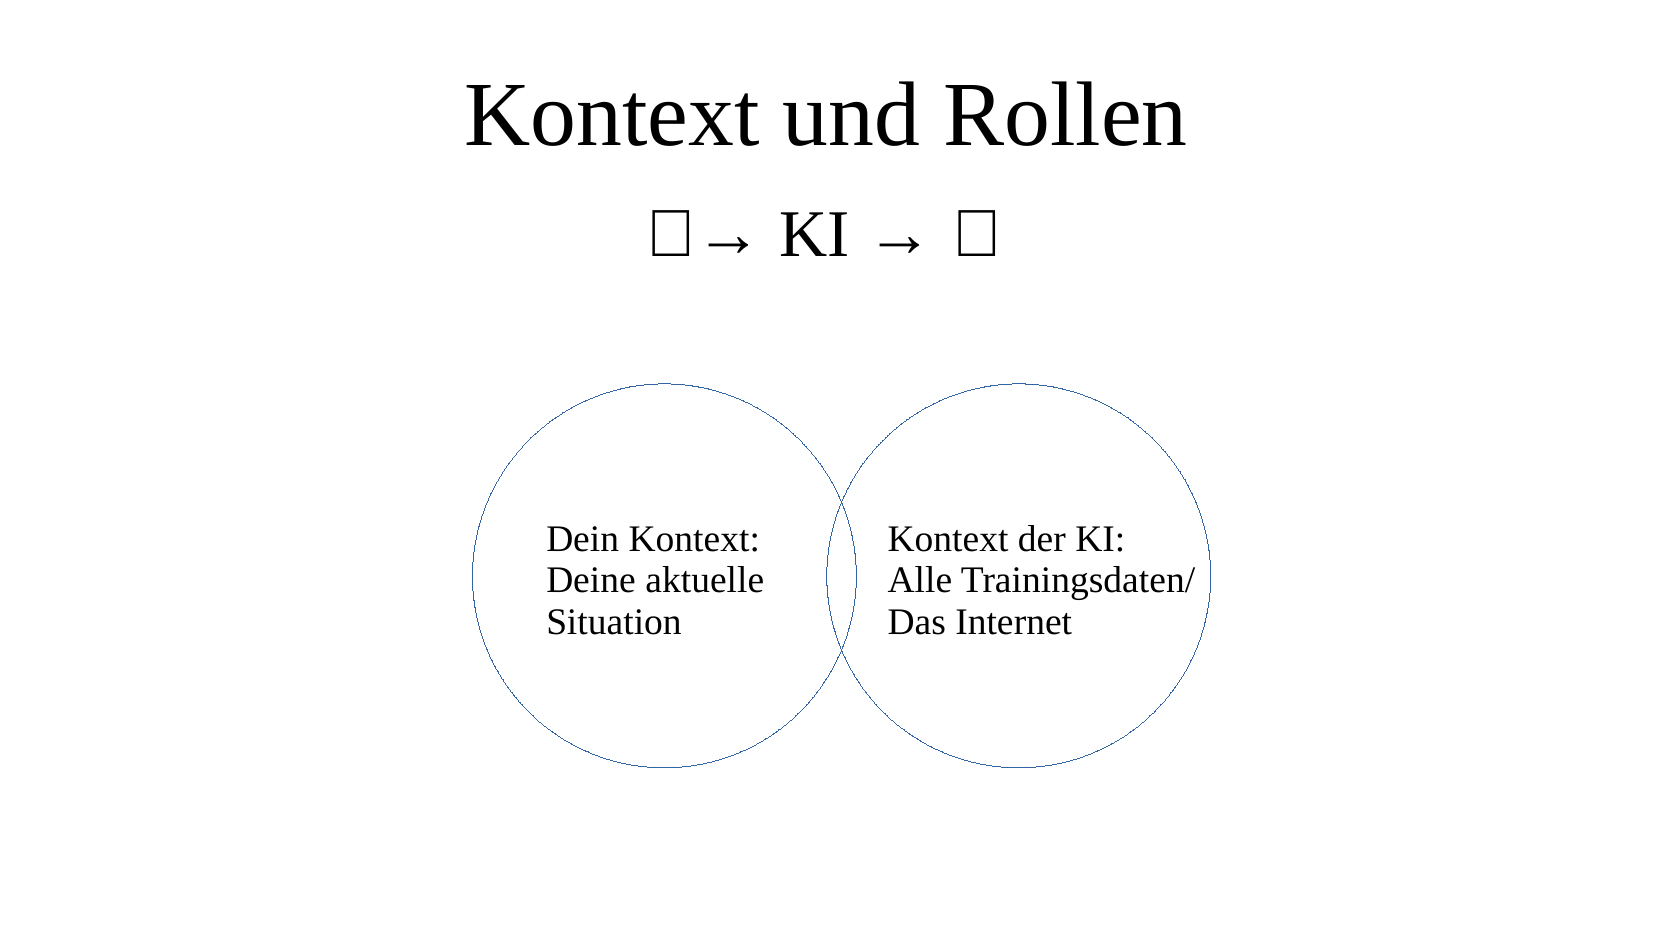

# Kontext und Rollen
💩→ KI → 💩
Dein Kontext:
Deine aktuelle
Situation
Kontext der KI:
Alle Trainingsdaten/
Das Internet